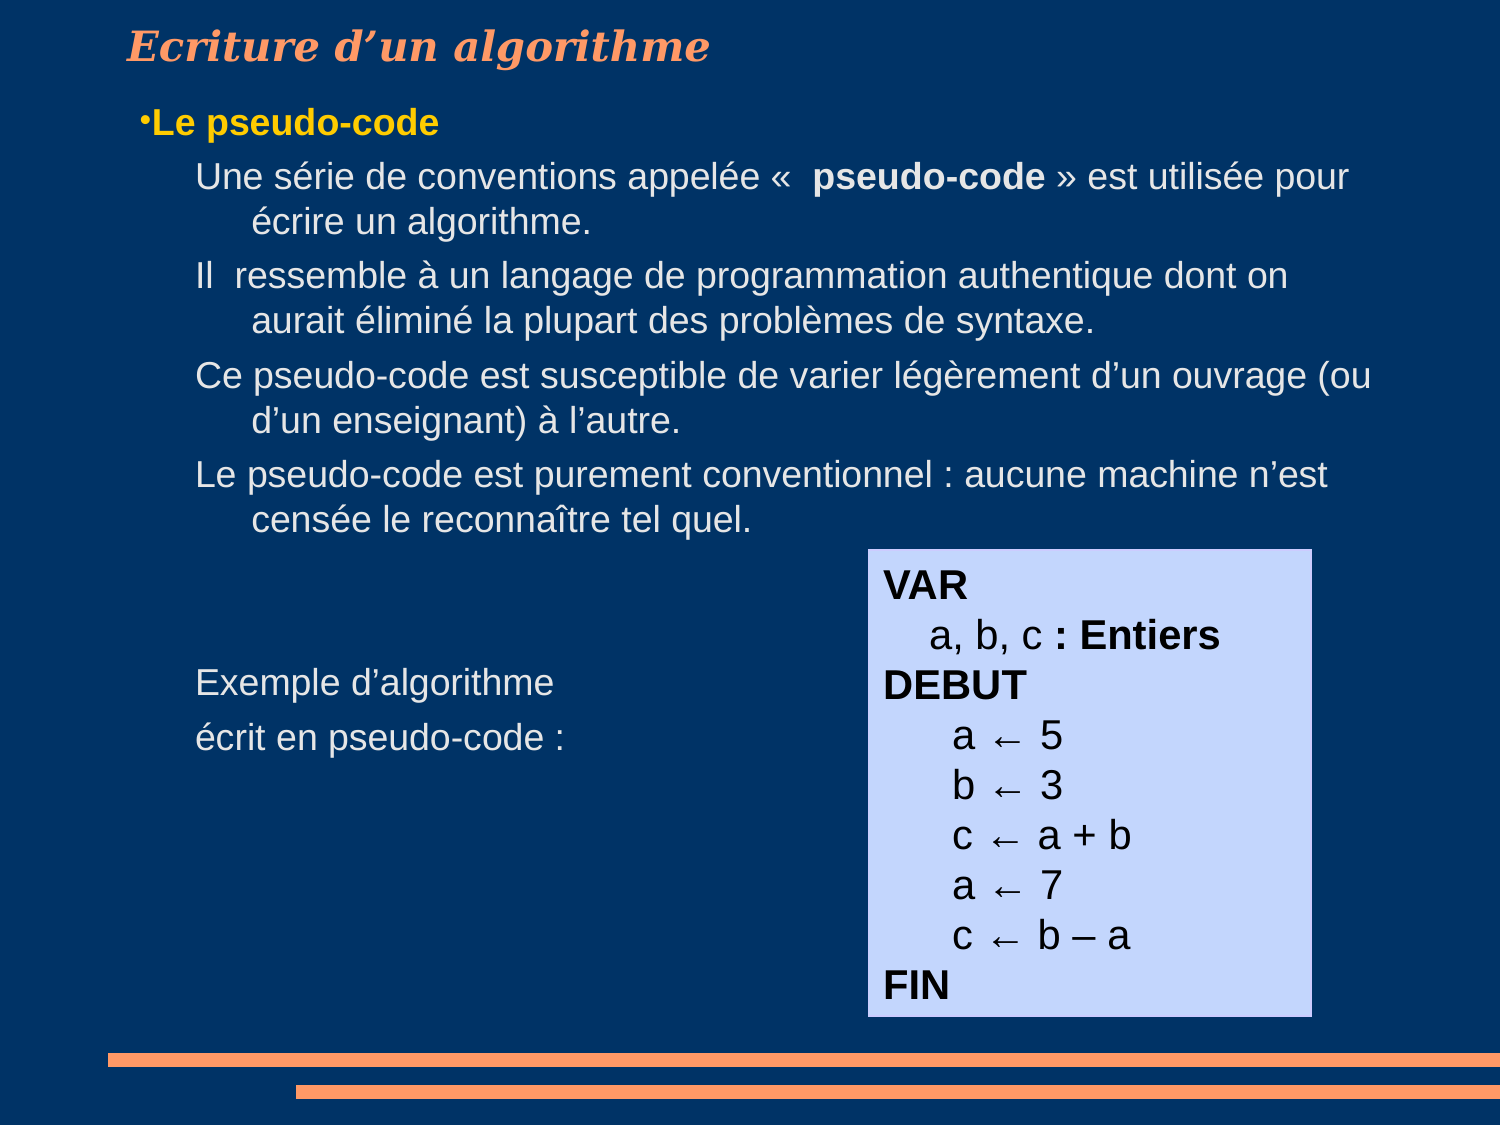

# Ecriture d’un algorithme
Le pseudo-code
Une série de conventions appelée «  pseudo-code » est utilisée pour écrire un algorithme.
Il ressemble à un langage de programmation authentique dont on aurait éliminé la plupart des problèmes de syntaxe.
Ce pseudo-code est susceptible de varier légèrement d’un ouvrage (ou d’un enseignant) à l’autre.
Le pseudo-code est purement conventionnel : aucune machine n’est censée le reconnaître tel quel.
Exemple d’algorithme
écrit en pseudo-code :
VAR
 a, b, c : Entiers
DEBUT
 a ← 5
 b ← 3
 c ← a + b
 a ← 7
 c ← b – a
FIN